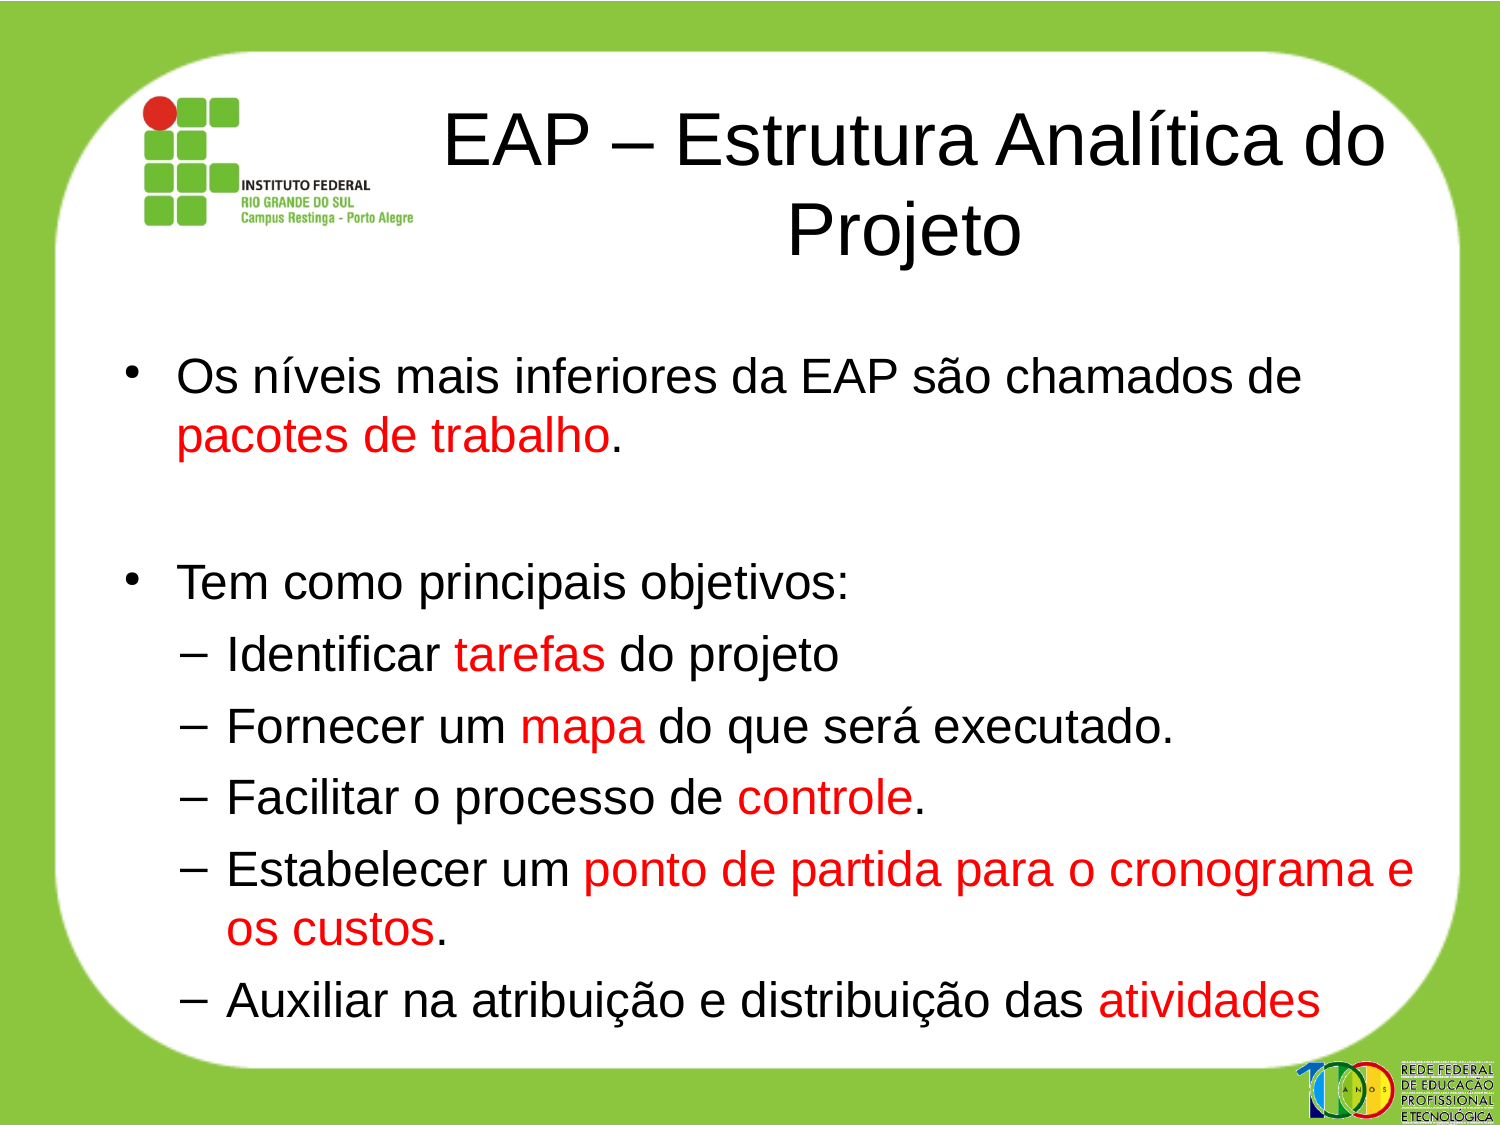

# EAP – Estrutura Analítica do Projeto
Os níveis mais inferiores da EAP são chamados de pacotes de trabalho.
Tem como principais objetivos:
Identificar tarefas do projeto
Fornecer um mapa do que será executado.
Facilitar o processo de controle.
Estabelecer um ponto de partida para o cronograma e os custos.
Auxiliar na atribuição e distribuição das atividades